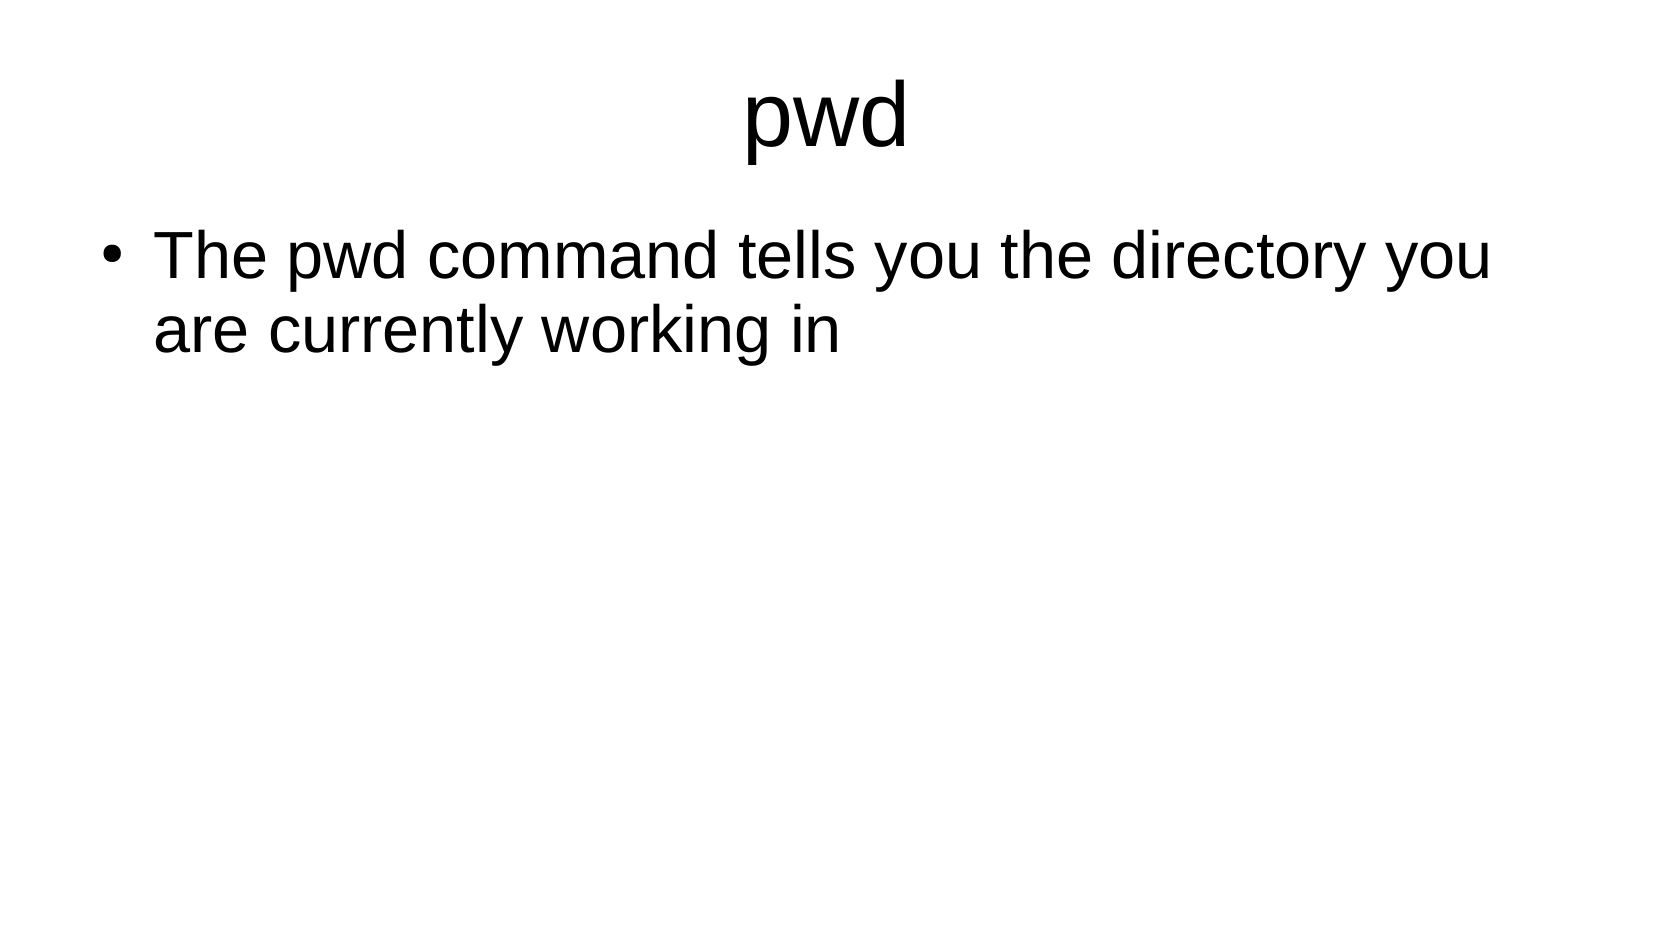

# pwd
The pwd command tells you the directory you are currently working in